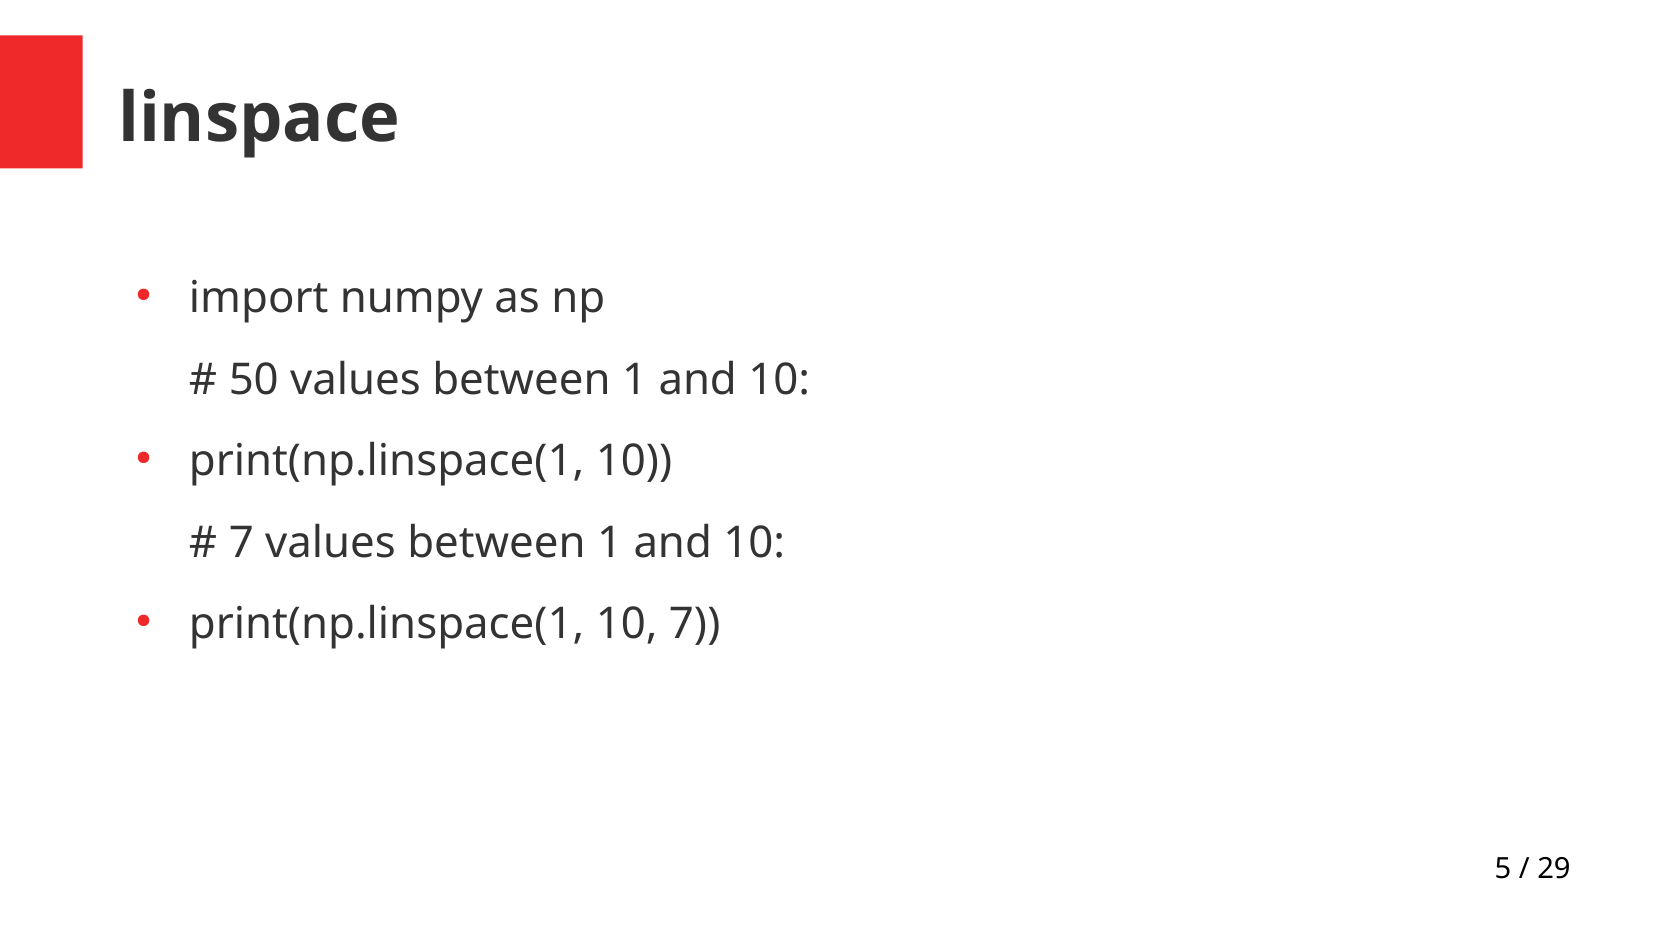

# linspace
import numpy as np
# 50 values between 1 and 10:
print(np.linspace(1, 10))
# 7 values between 1 and 10:
print(np.linspace(1, 10, 7))
5